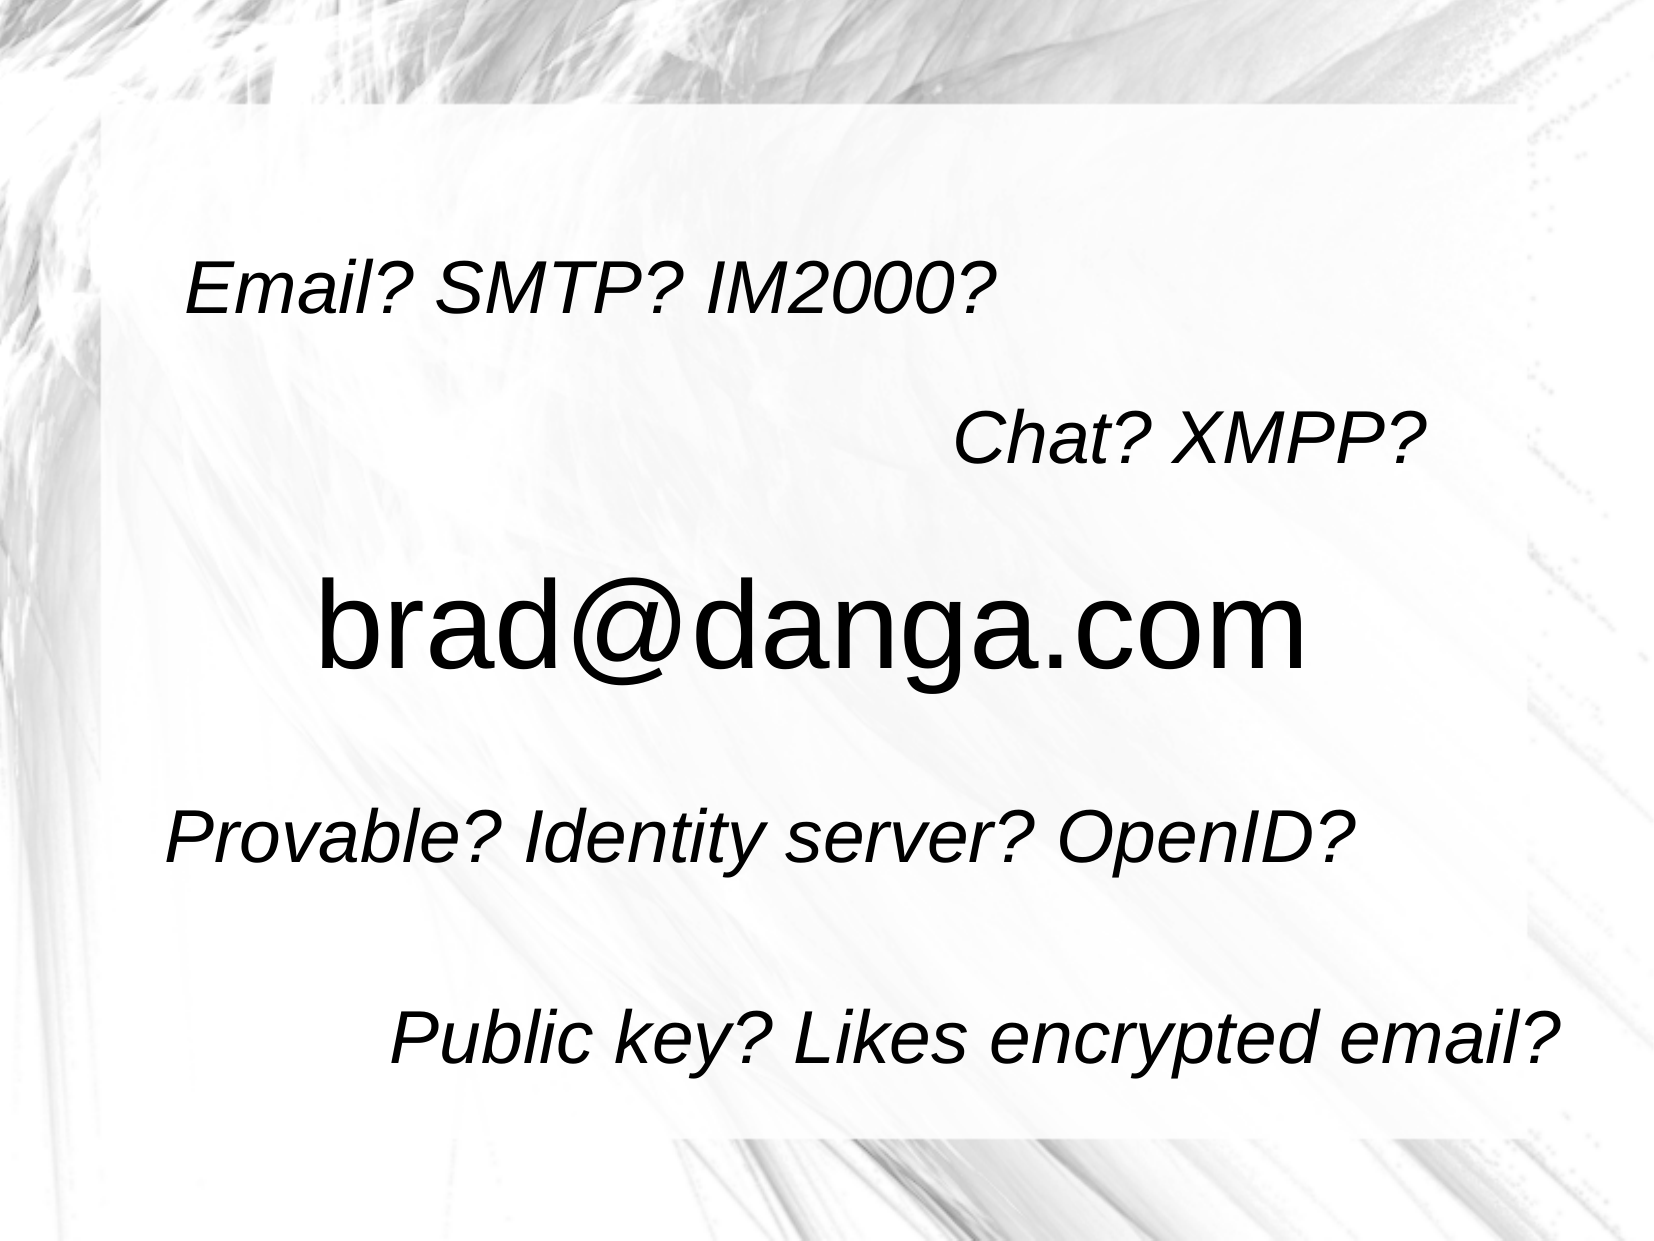

# brad@danga.com
Email? SMTP? IM2000?
Chat? XMPP?
Provable? Identity server? OpenID?
Public key? Likes encrypted email?